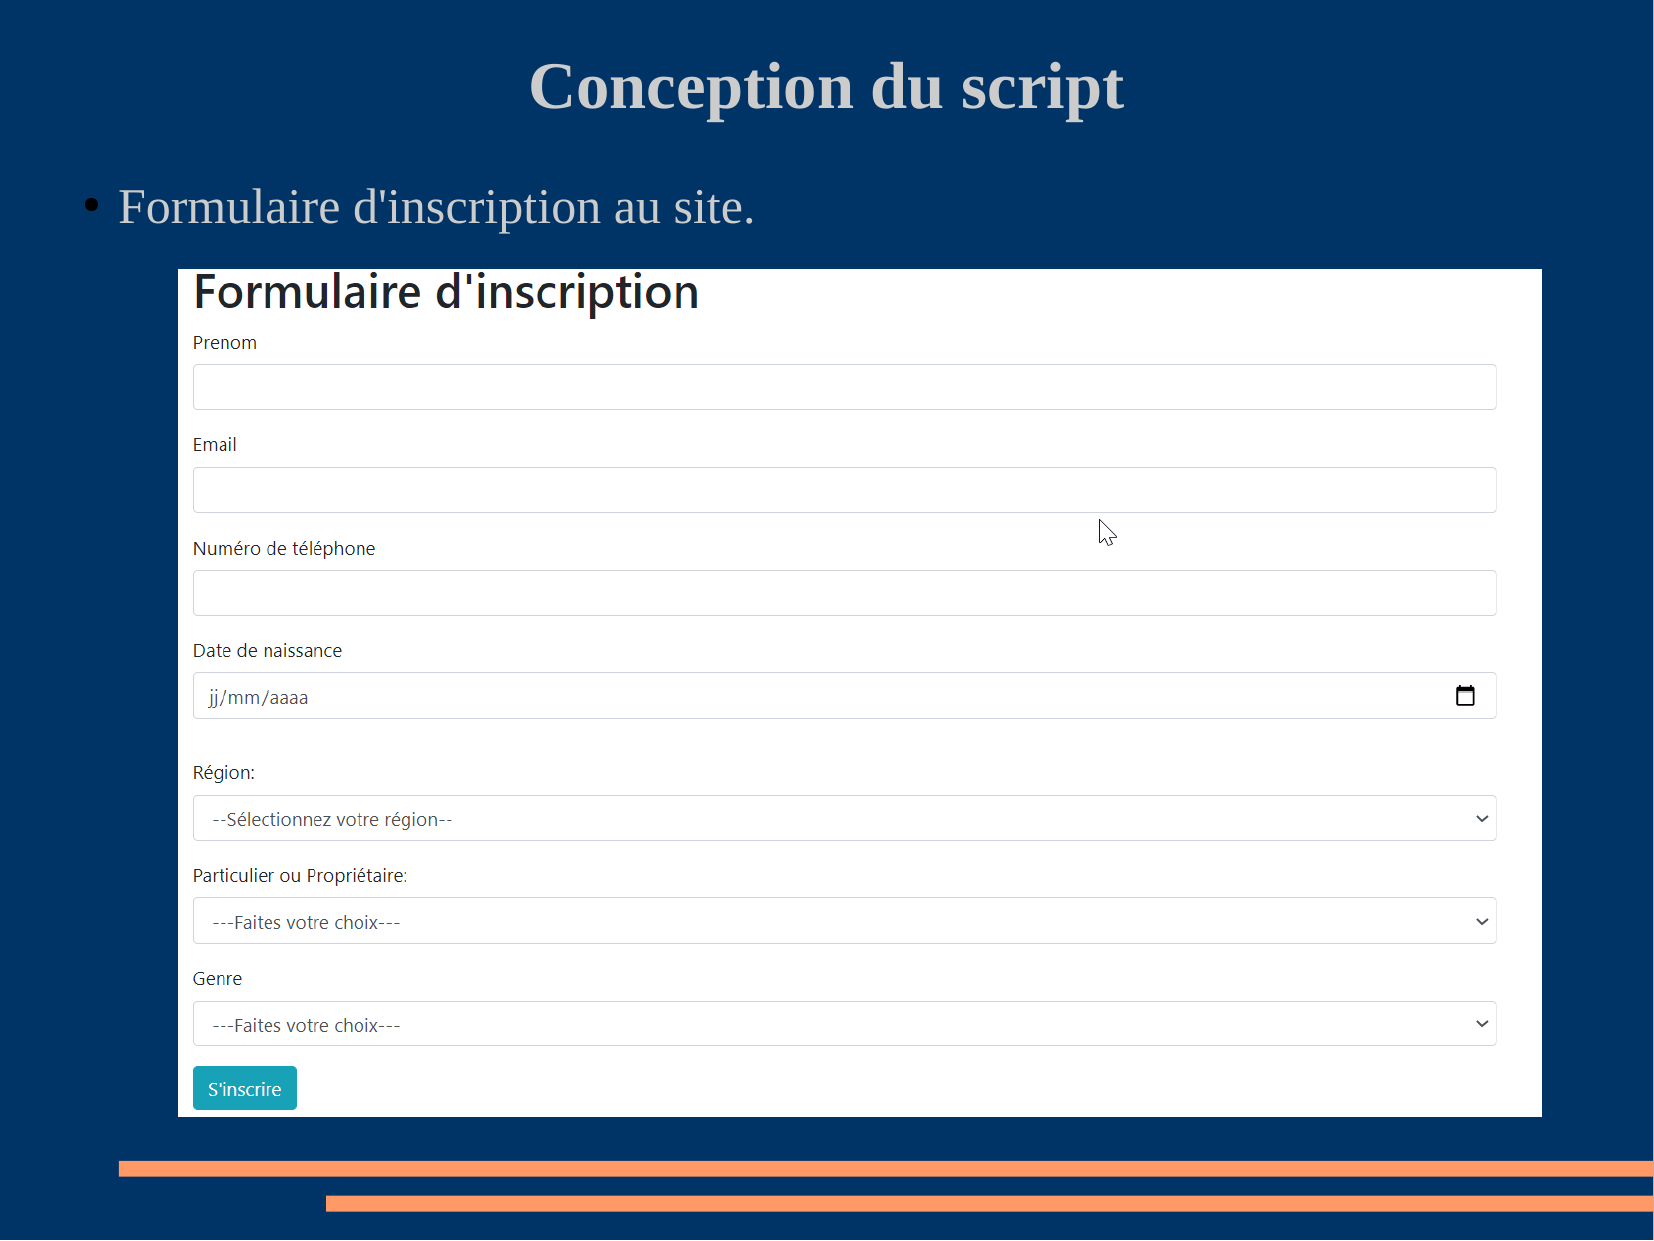

# Conception du script
Formulaire d'inscription au site.